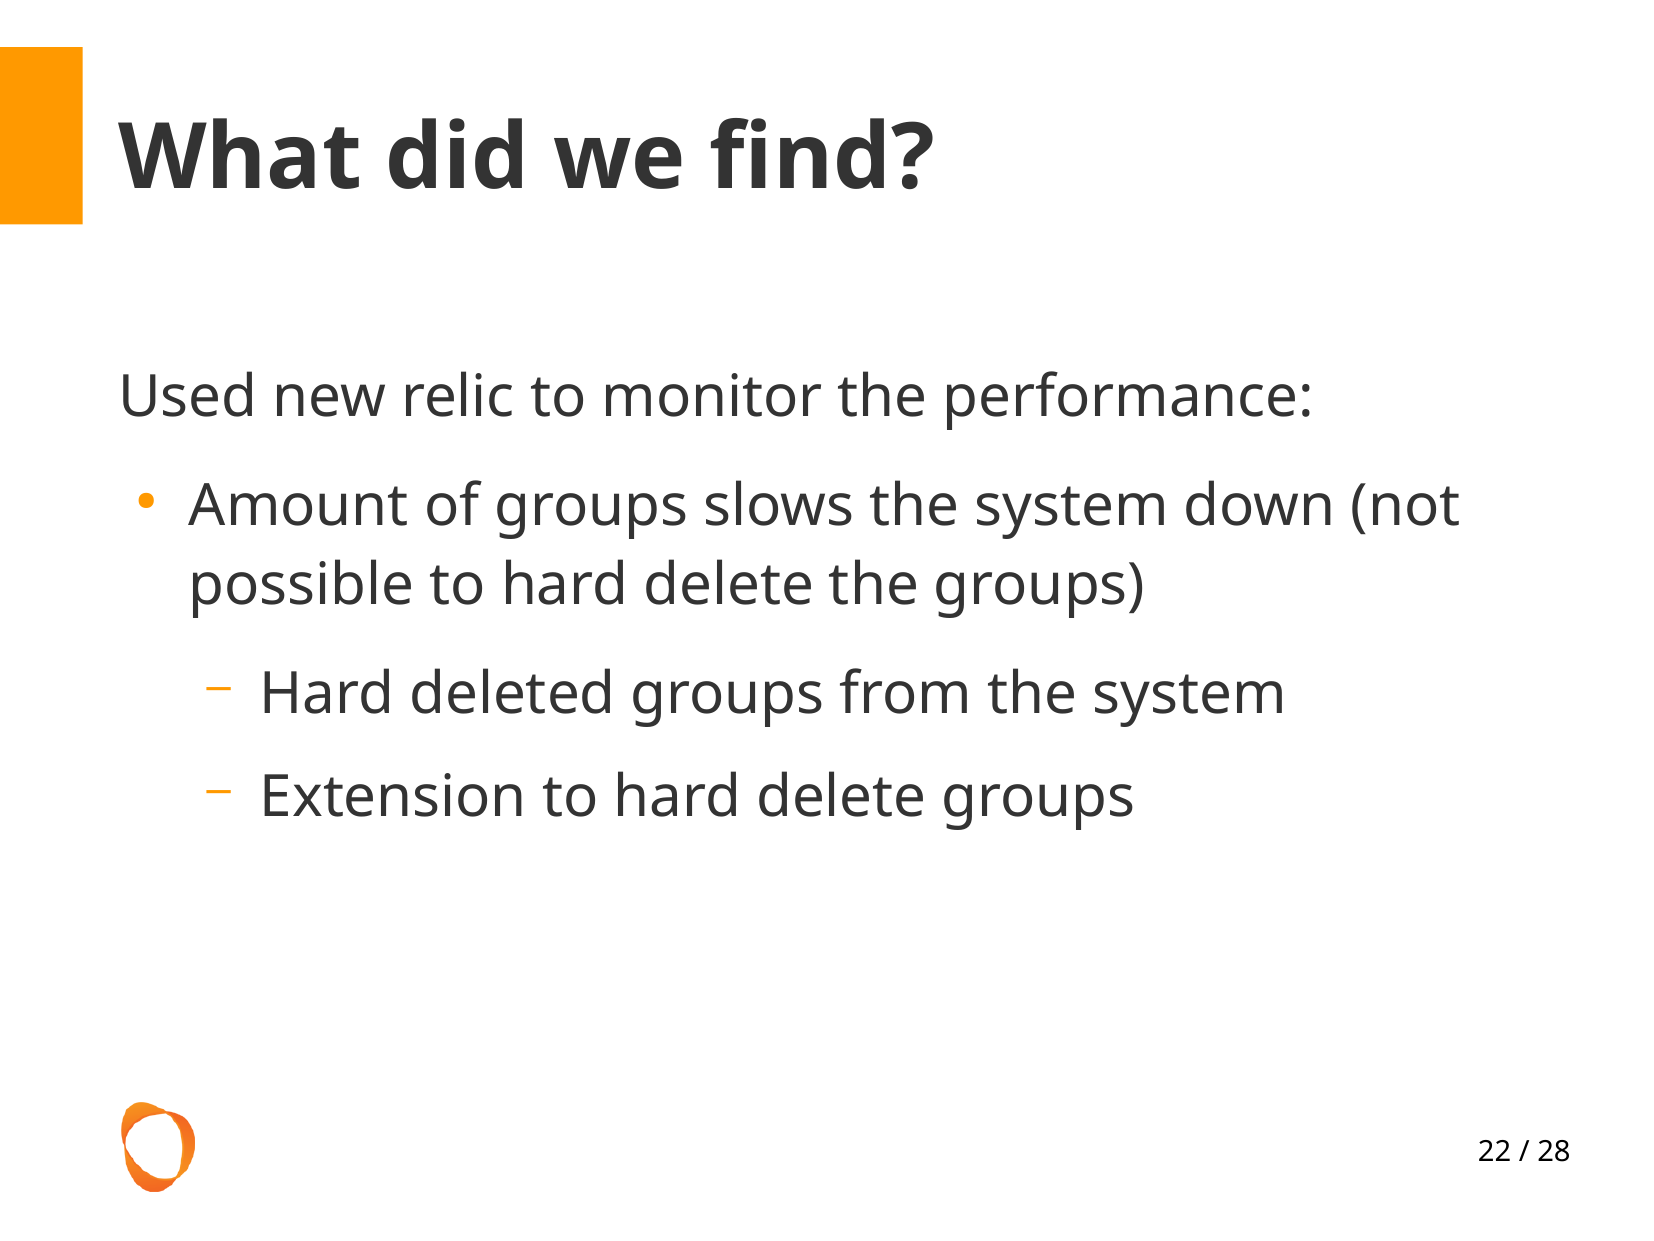

# What did we find?
Used new relic to monitor the performance:
Amount of groups slows the system down (not possible to hard delete the groups)
Hard deleted groups from the system
Extension to hard delete groups
22